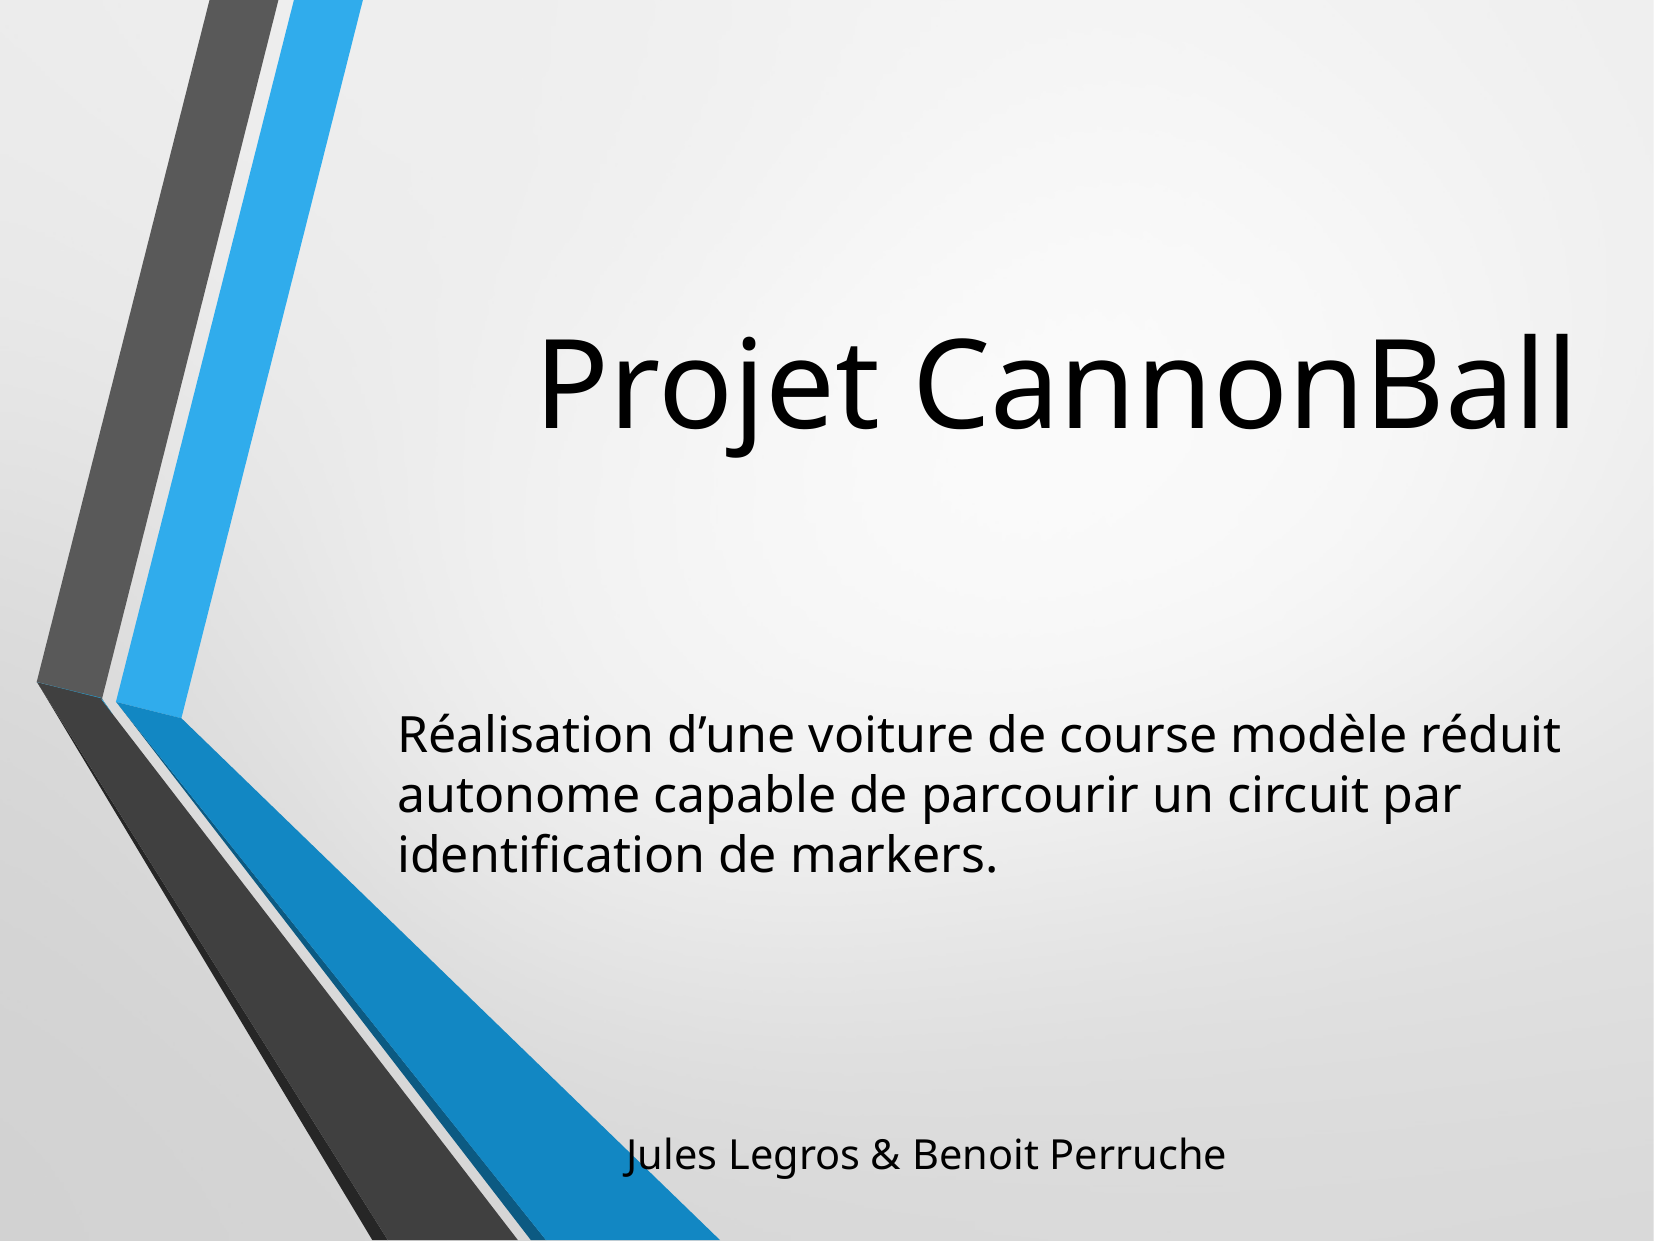

# Projet CannonBall
Réalisation d’une voiture de course modèle réduit autonome capable de parcourir un circuit par identification de markers.
Jules Legros & Benoit Perruche